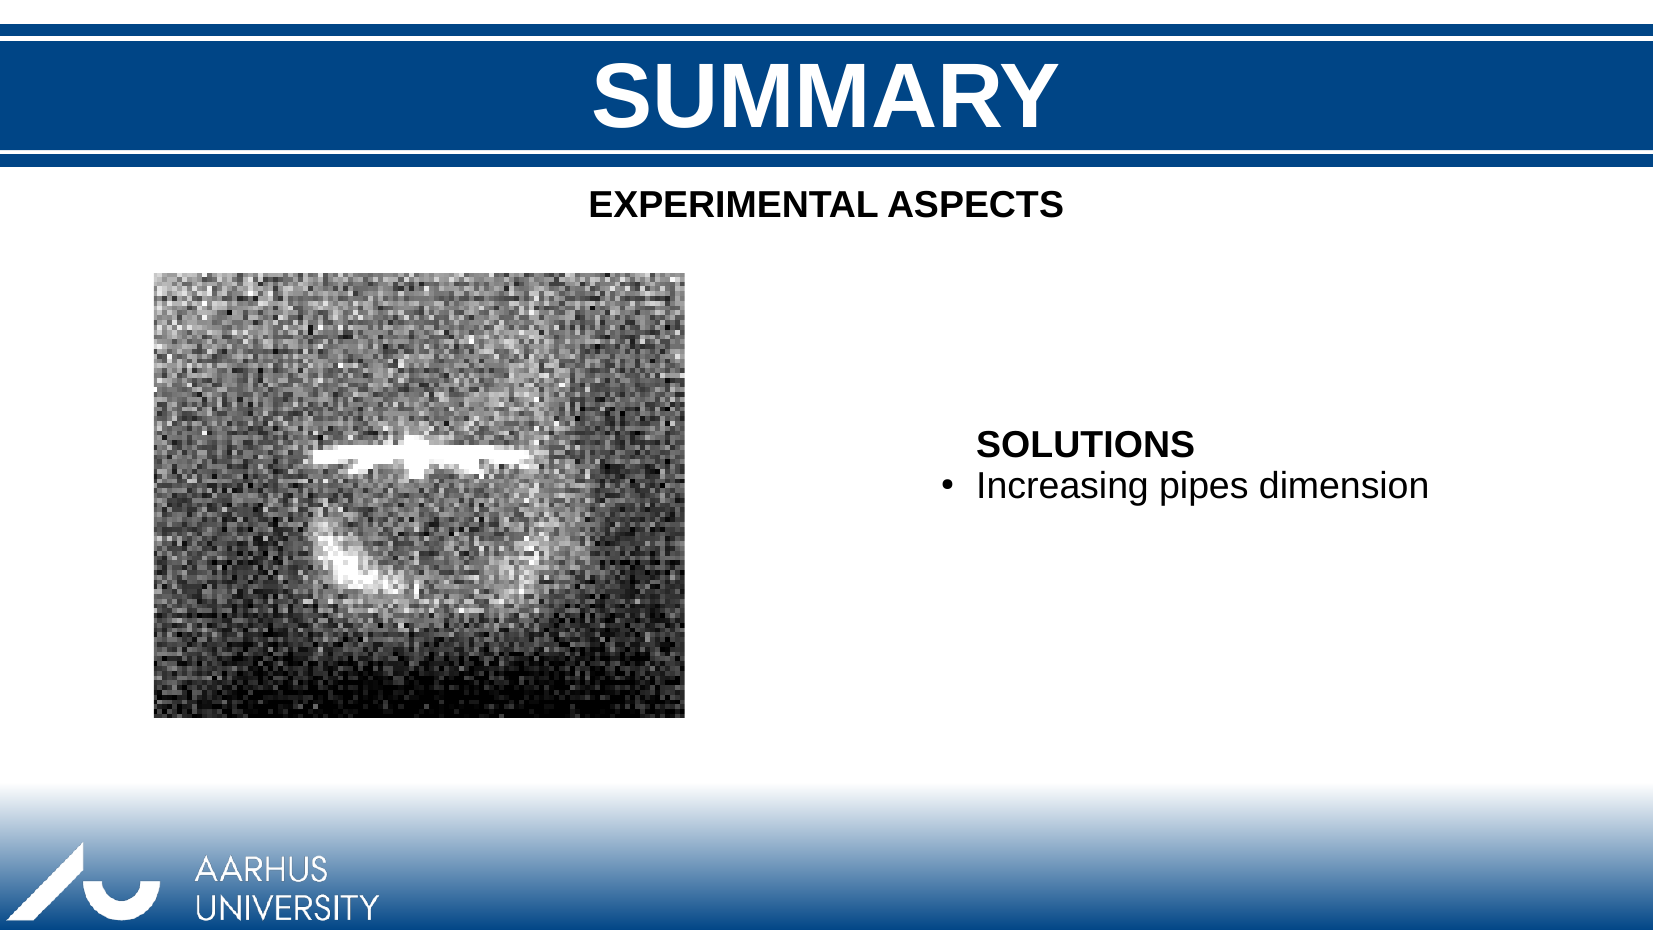

# SUMMARY
EXPERIMENTAL ASPECTS
SOLUTIONS
Increasing pipes dimension